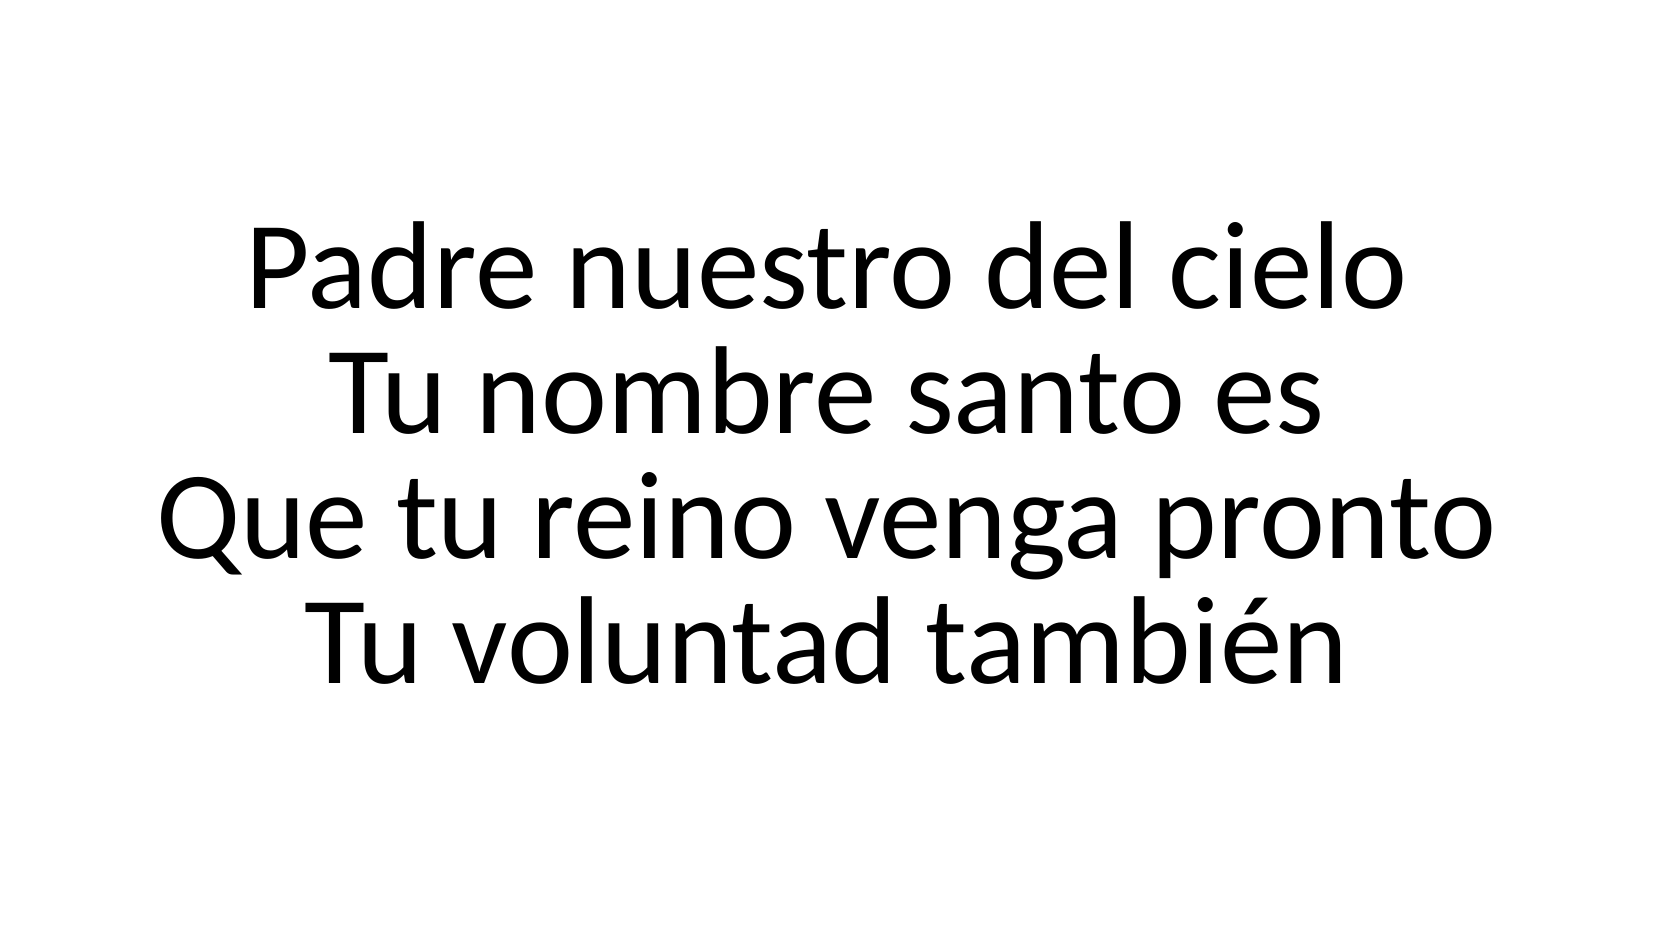

# Padre nuestro del cielo Tu nombre santo es Que tu reino venga pronto Tu voluntad también